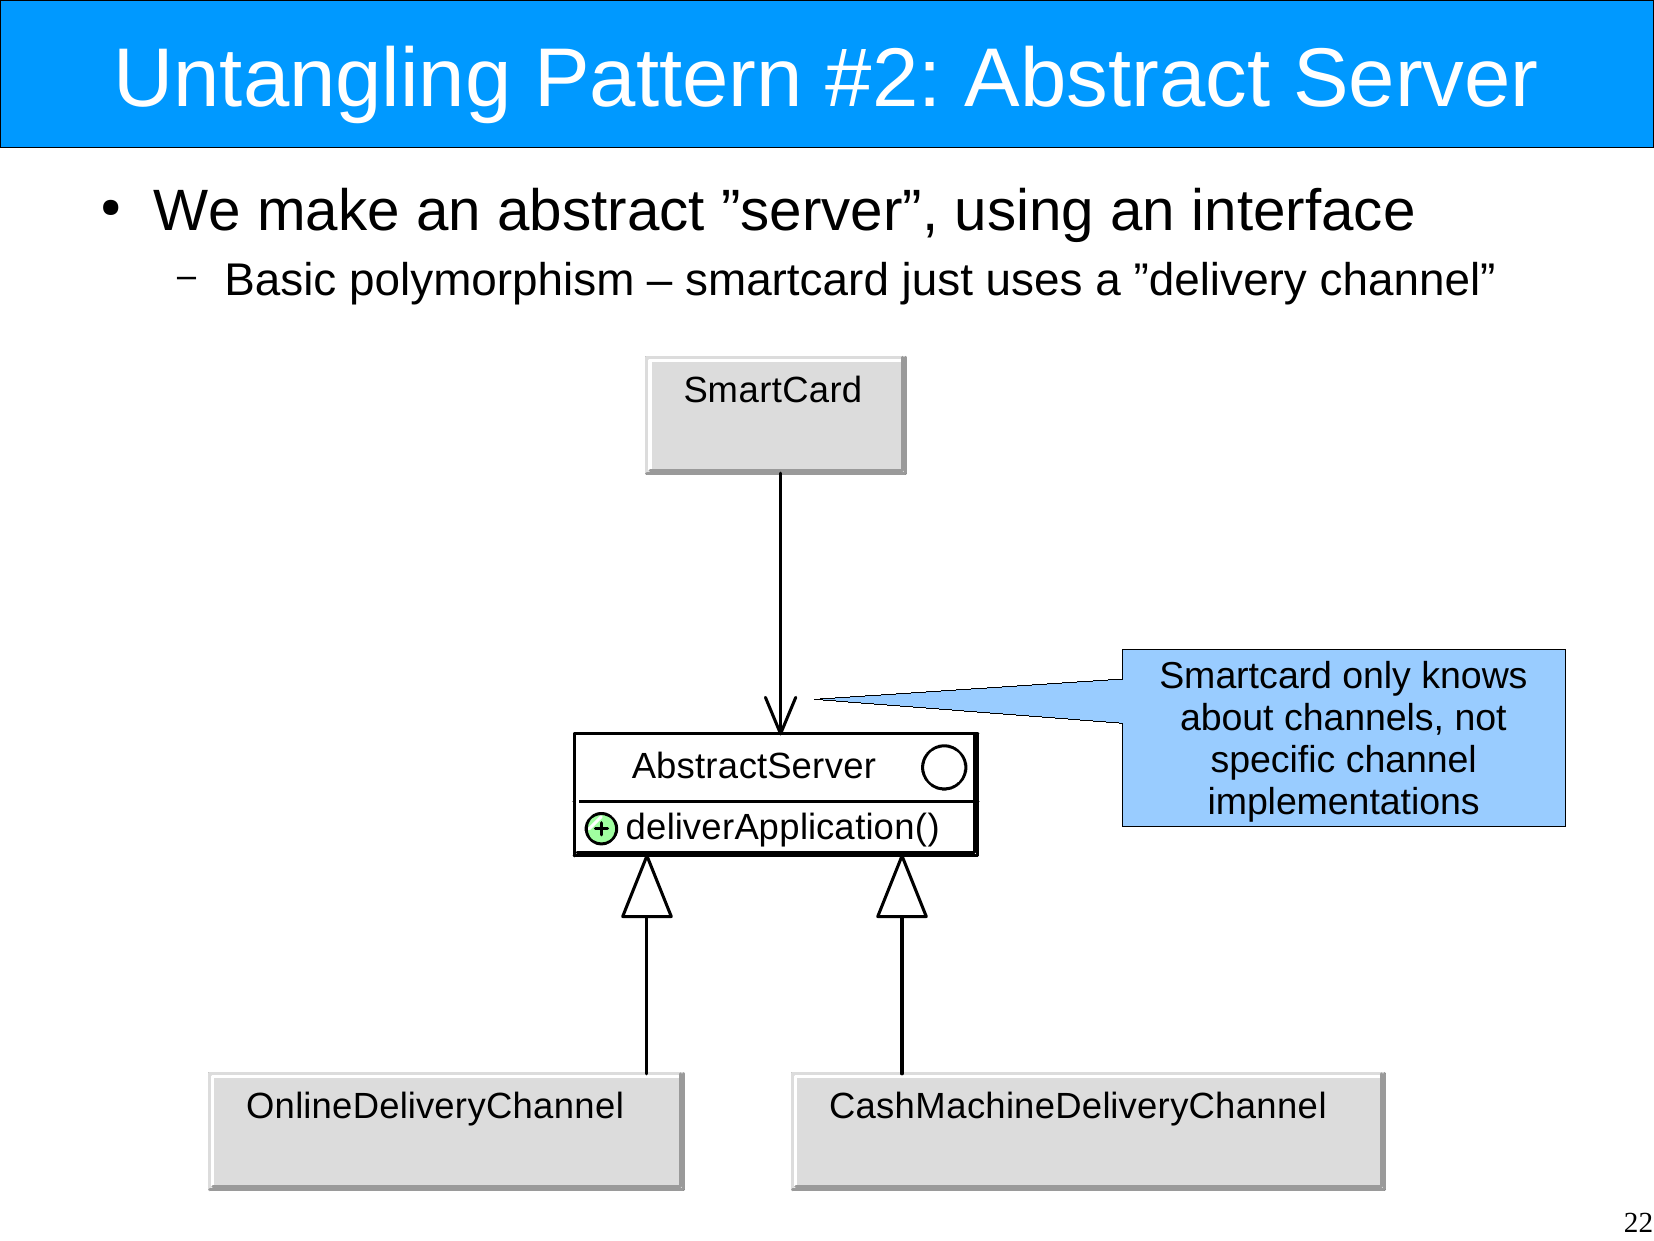

# Untangling Pattern #2: Abstract Server
We make an abstract ”server”, using an interface
Basic polymorphism – smartcard just uses a ”delivery channel”
Smartcard only knows about channels, not specific channel implementations
22